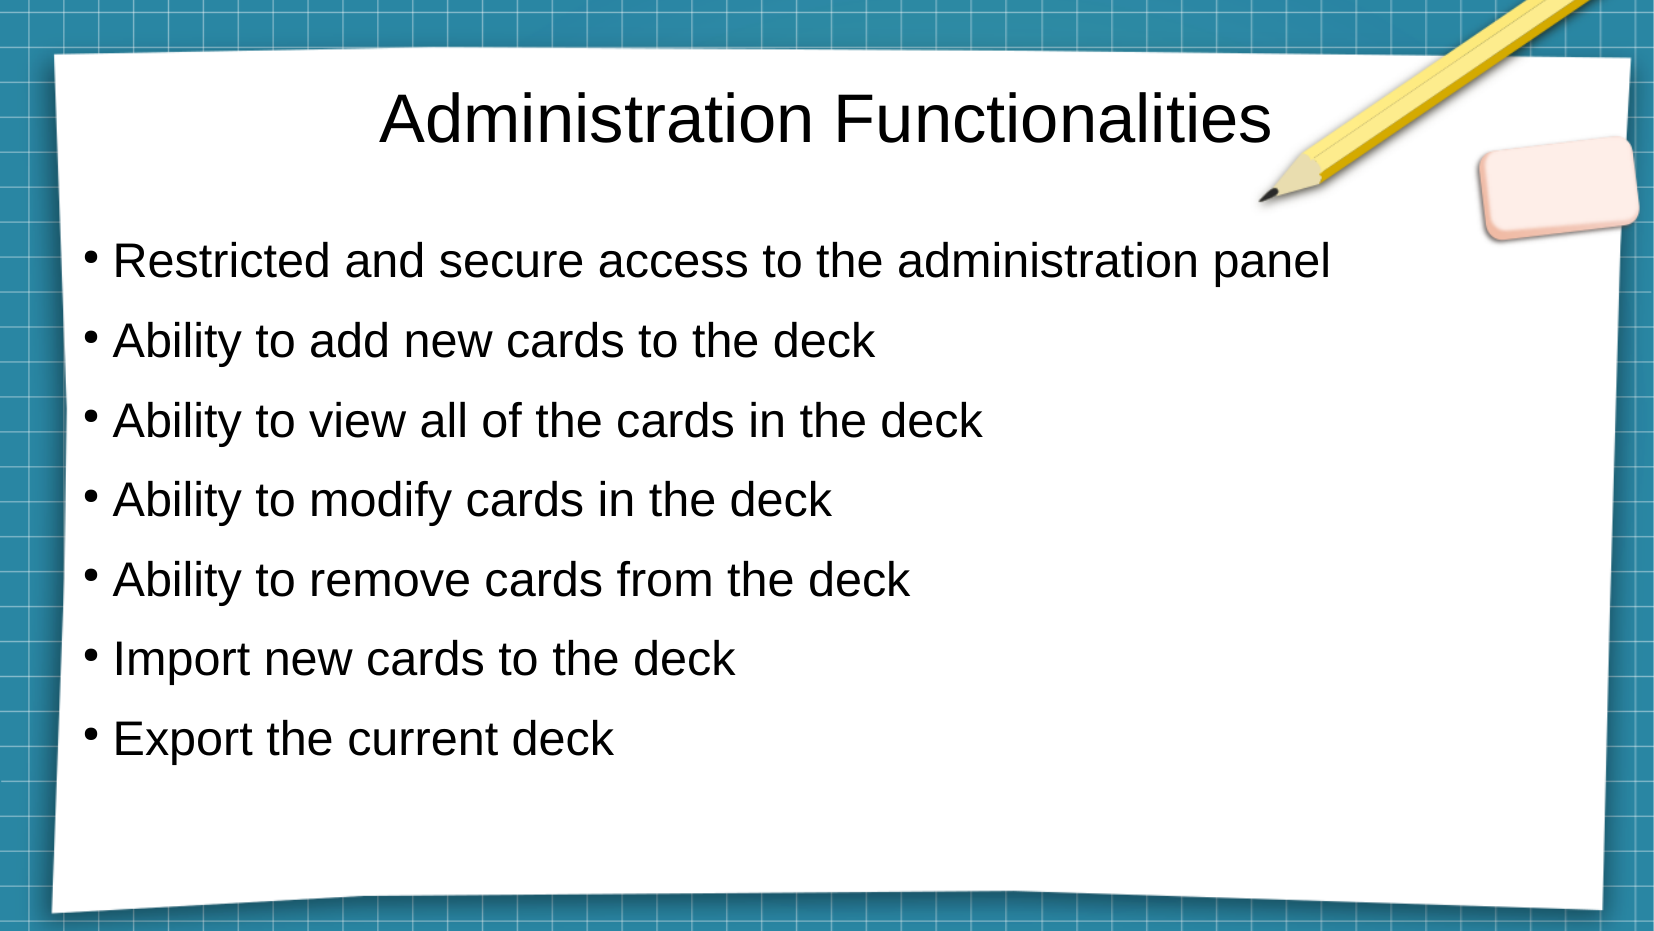

# Administration Functionalities
 Restricted and secure access to the administration panel
 Ability to add new cards to the deck
 Ability to view all of the cards in the deck
 Ability to modify cards in the deck
 Ability to remove cards from the deck
 Import new cards to the deck
 Export the current deck